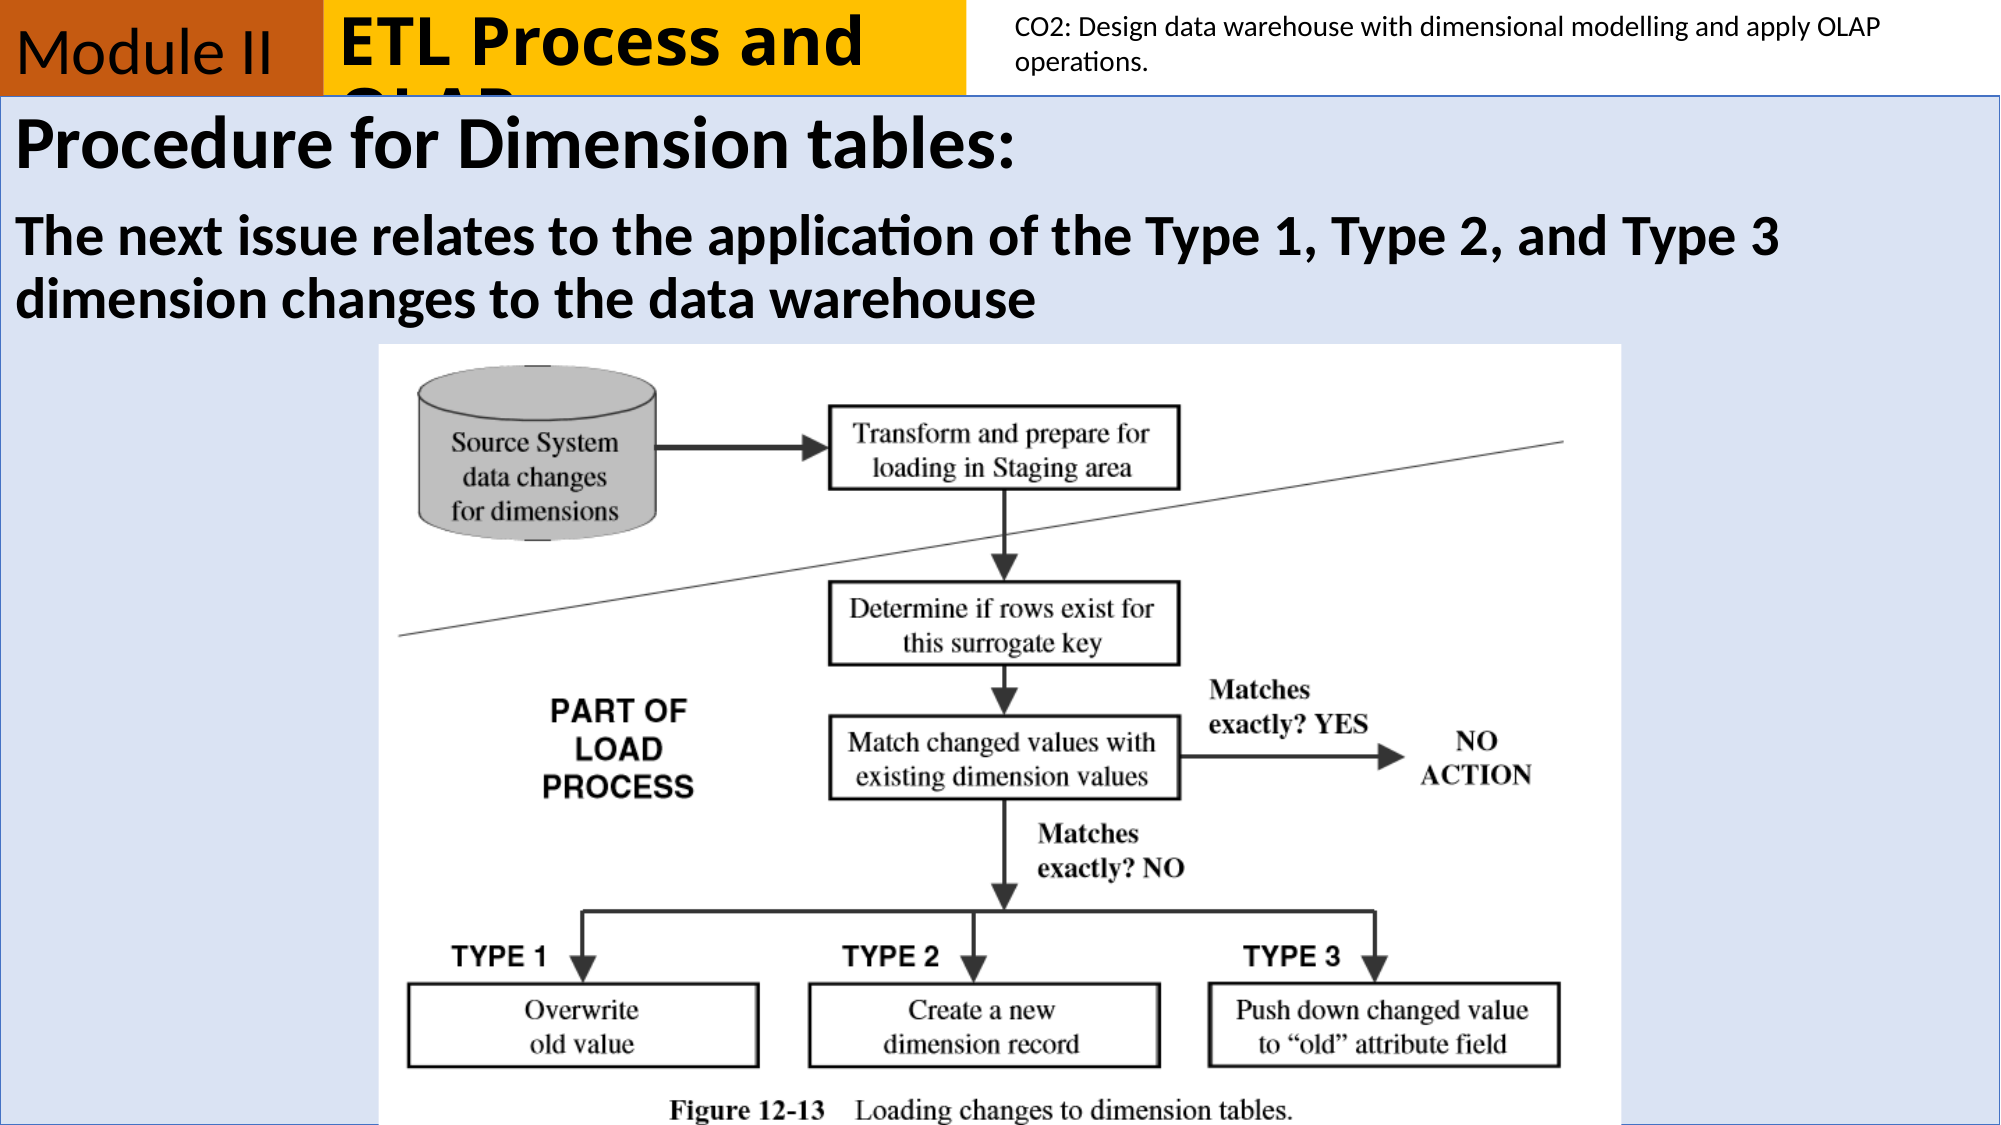

Module II
# ETL Process and OLAP:
CO2: Design data warehouse with dimensional modelling and apply OLAP operations.
Procedure for Dimension tables:
The next issue relates to the application of the Type 1, Type 2, and Type 3 dimension changes to the data warehouse